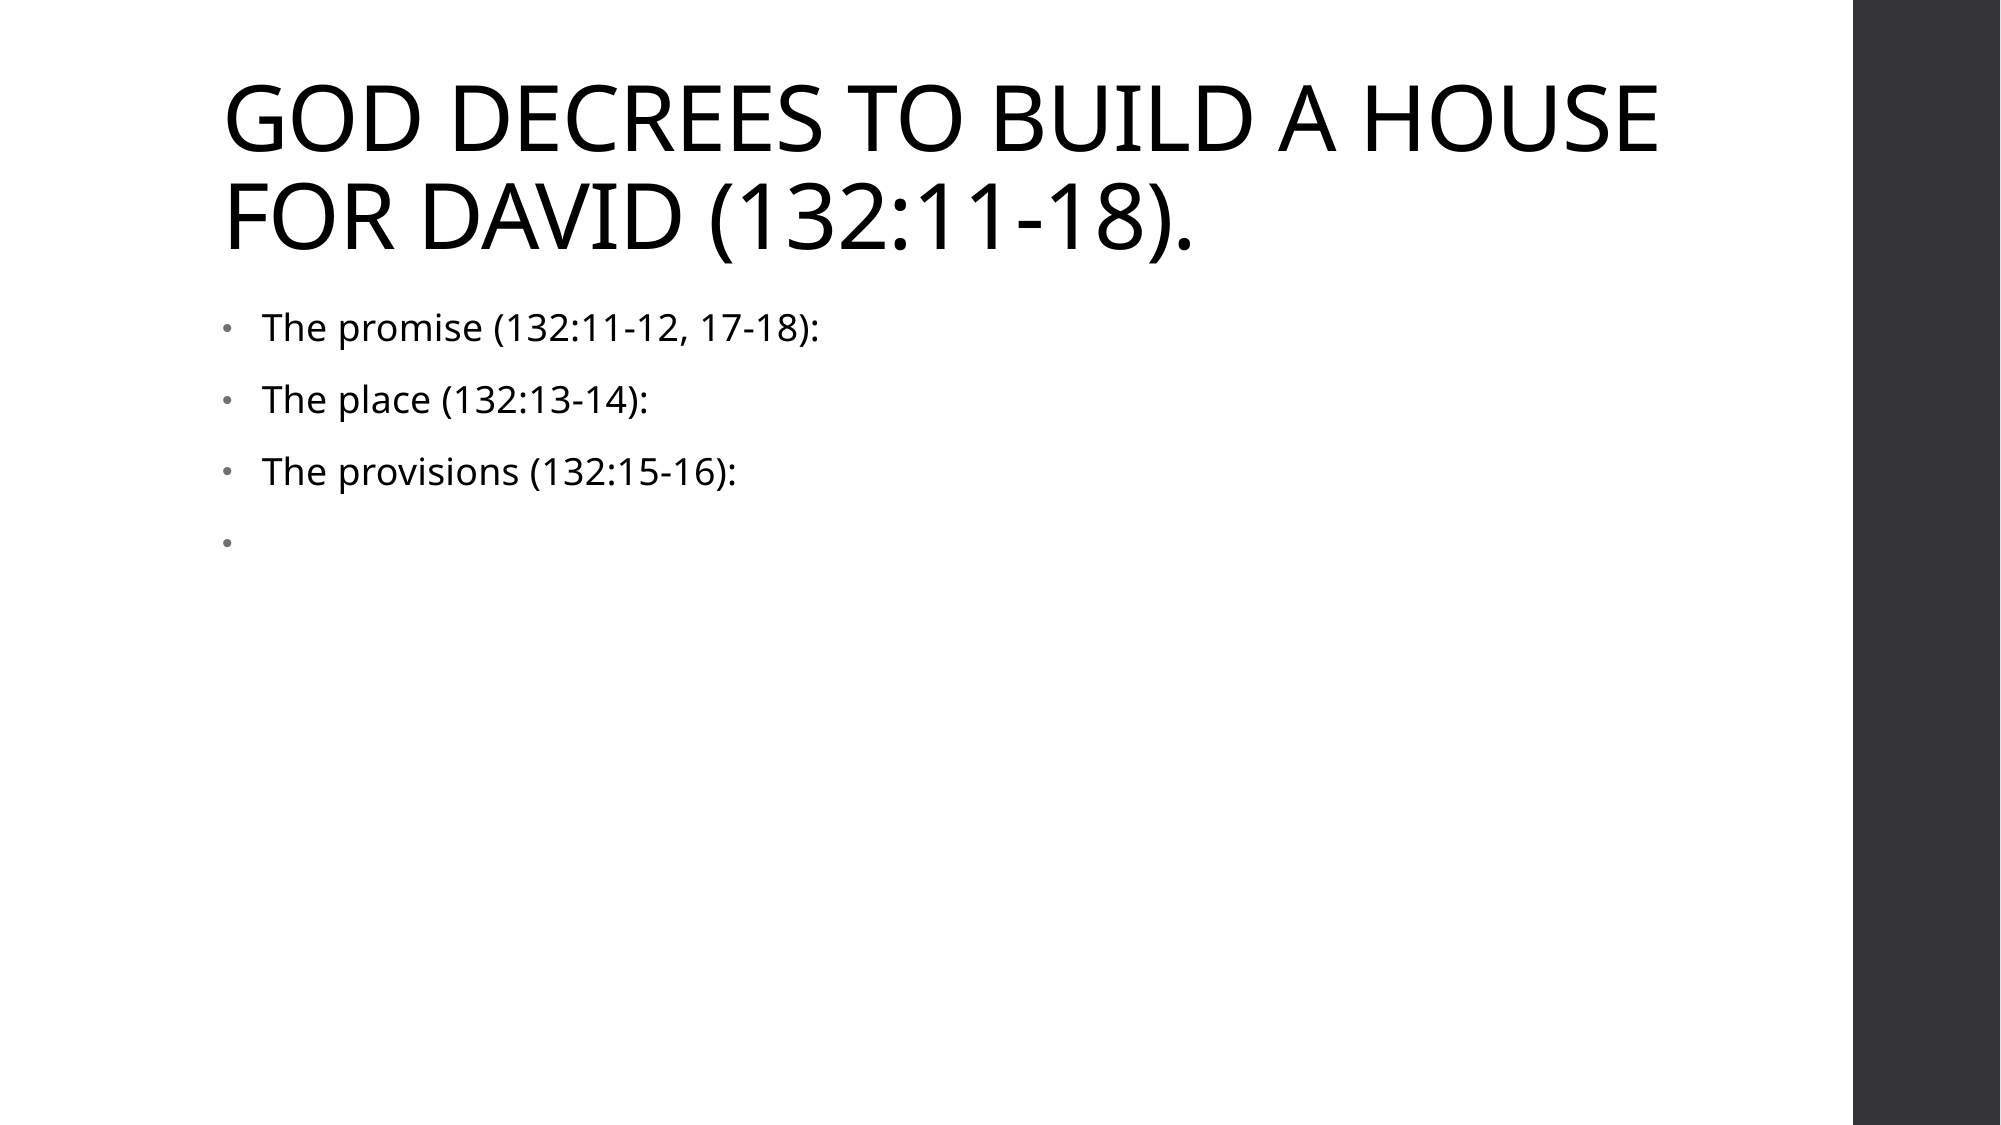

# GOD DECREES TO BUILD A HOUSE FOR DAVID (132:11-18).
 The promise (132:11-12, 17-18):
 The place (132:13-14):
 The provisions (132:15-16):